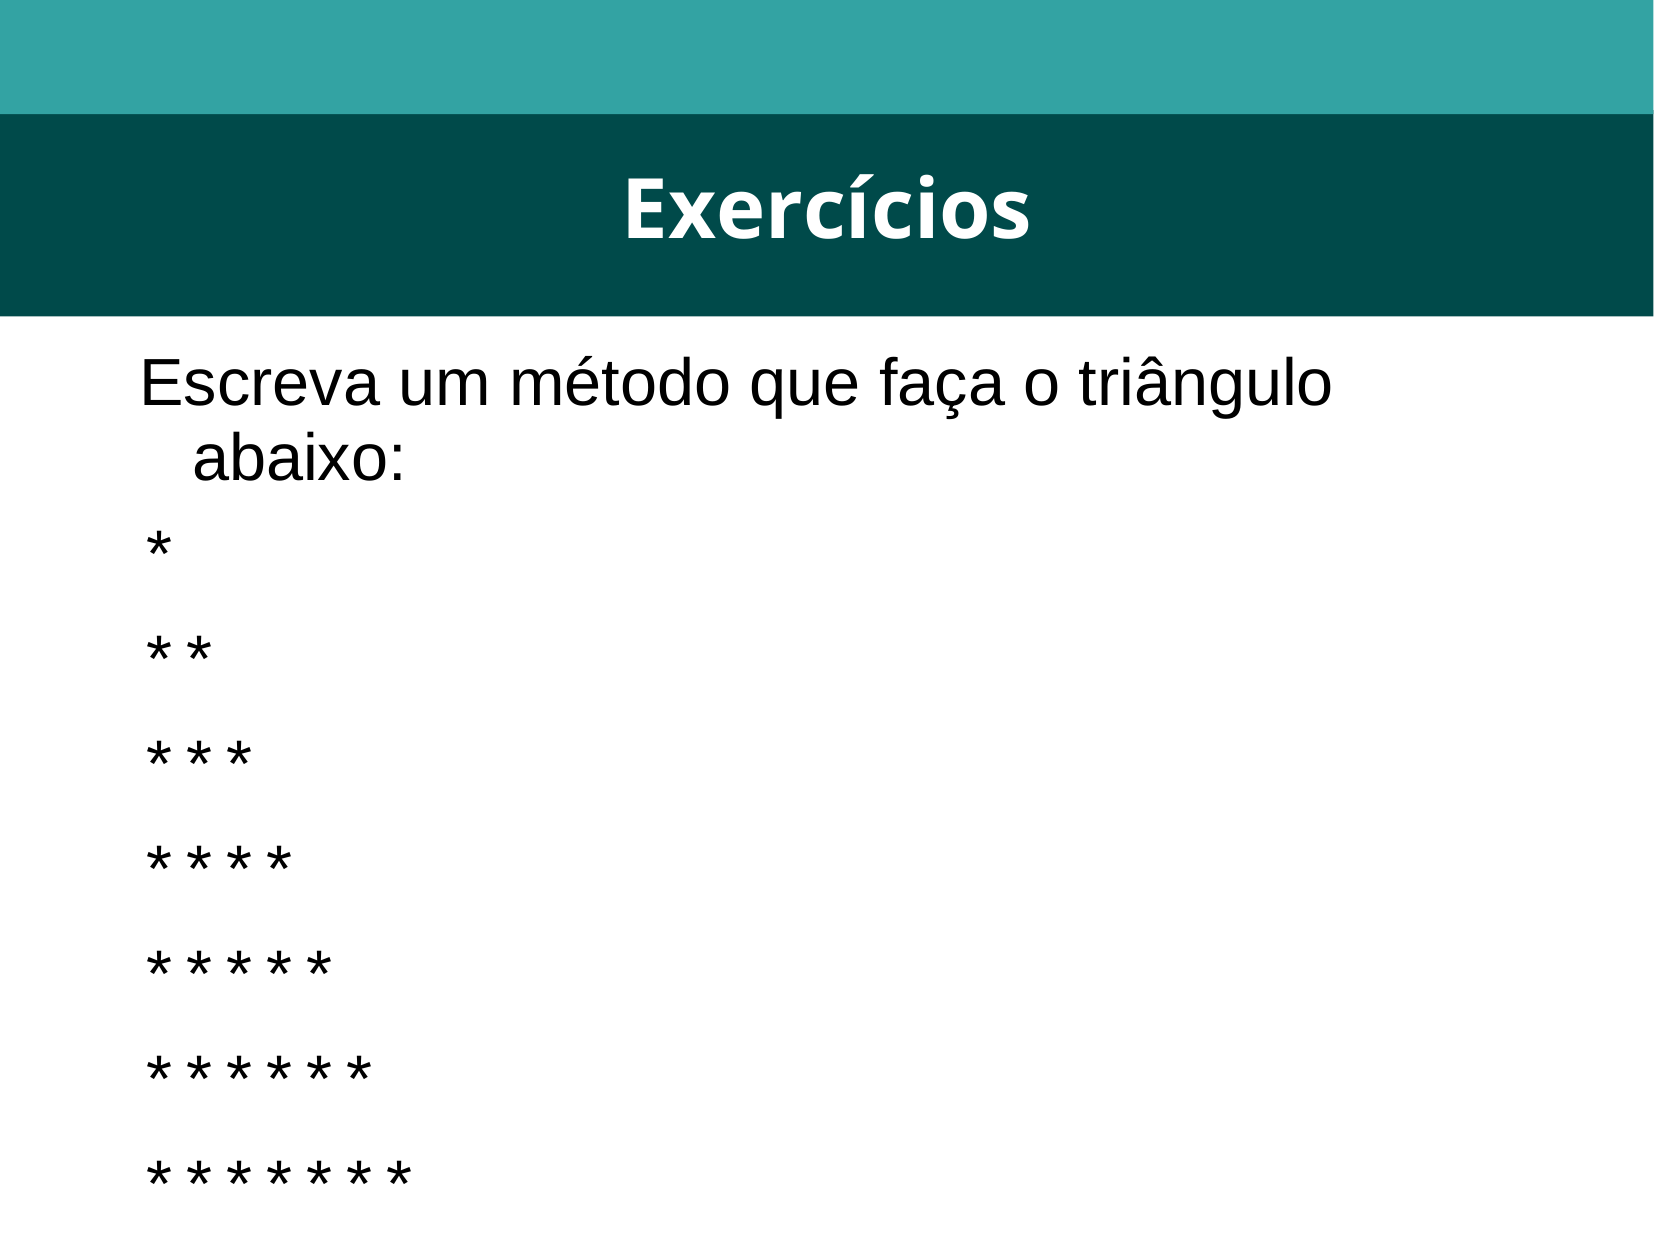

Exercícios
# Escreva um método que faça o triângulo abaixo:
*
**
***
****
*****
******
*******